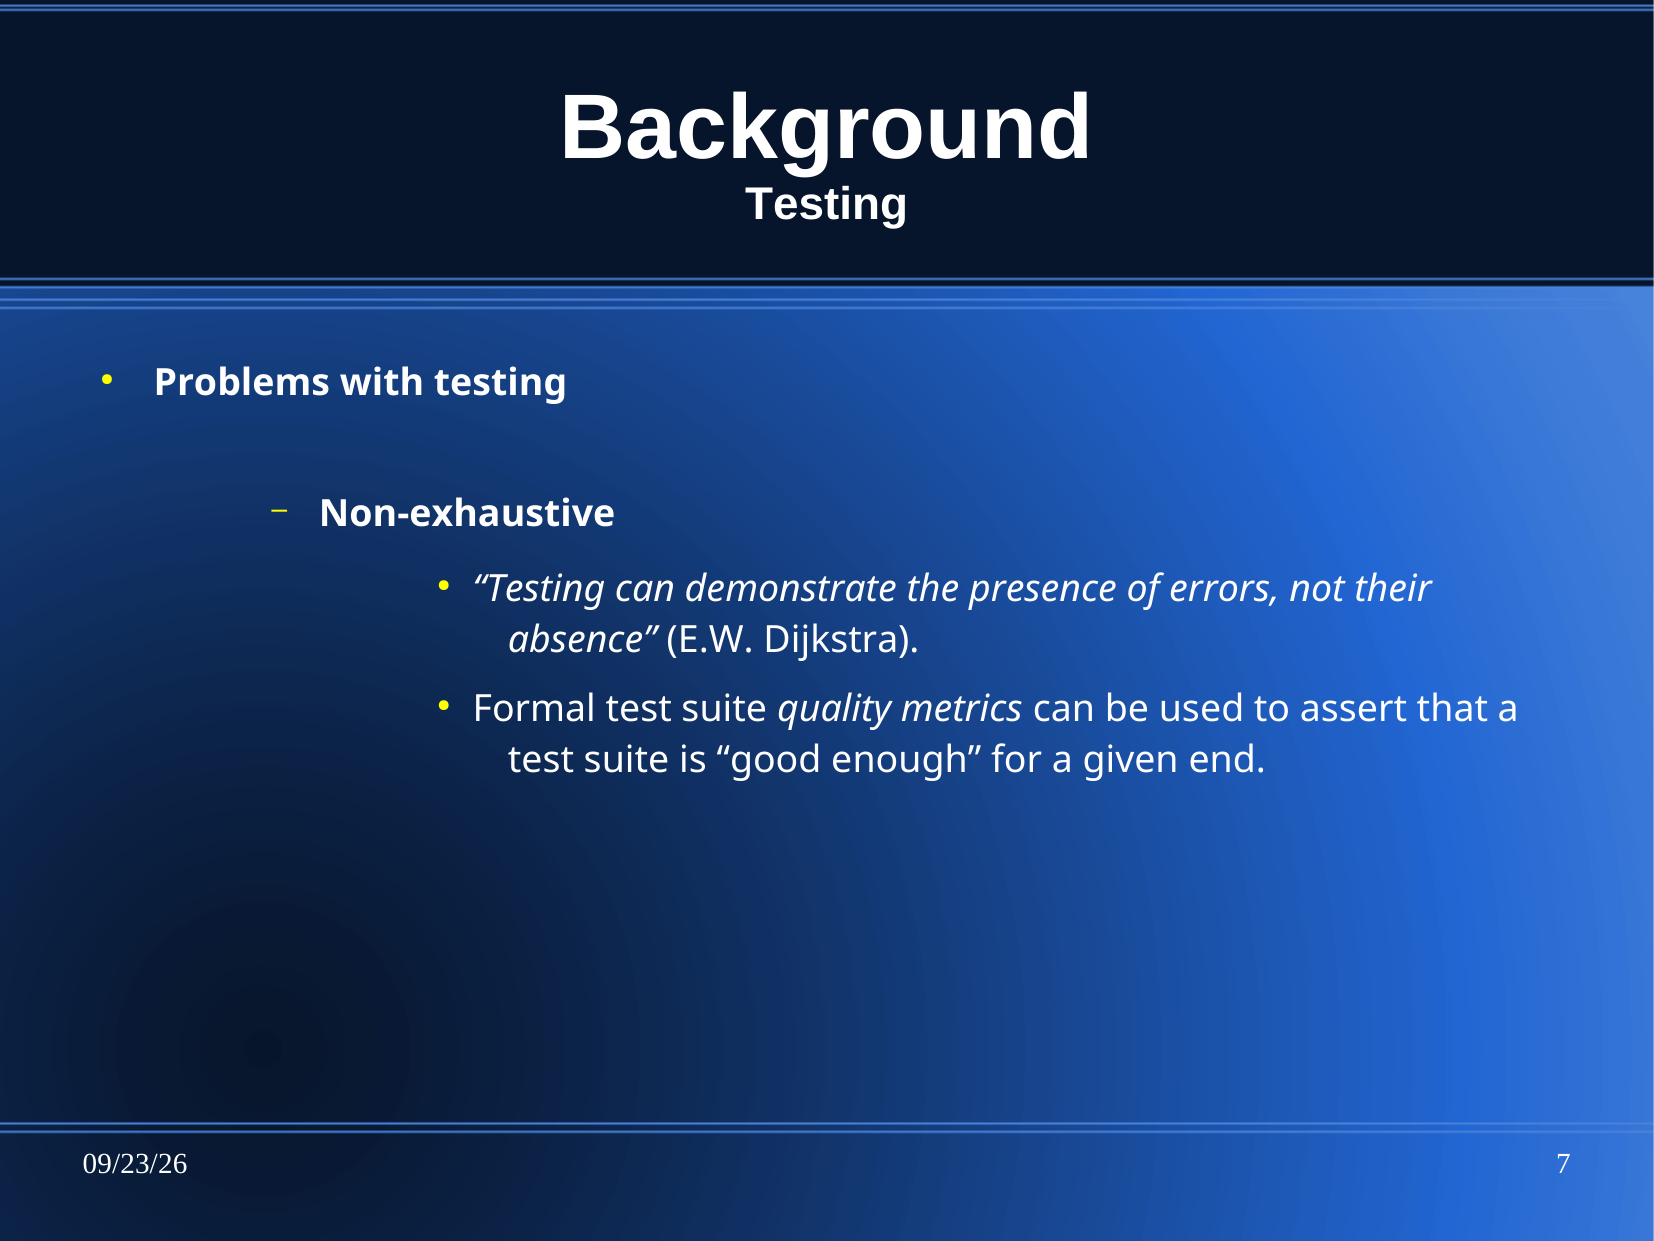

# Background Testing
Problems with testing
Non-exhaustive
“Testing can demonstrate the presence of errors, not their absence” (E.W. Dijkstra).
Formal test suite quality metrics can be used to assert that a test suite is “good enough” for a given end.
7